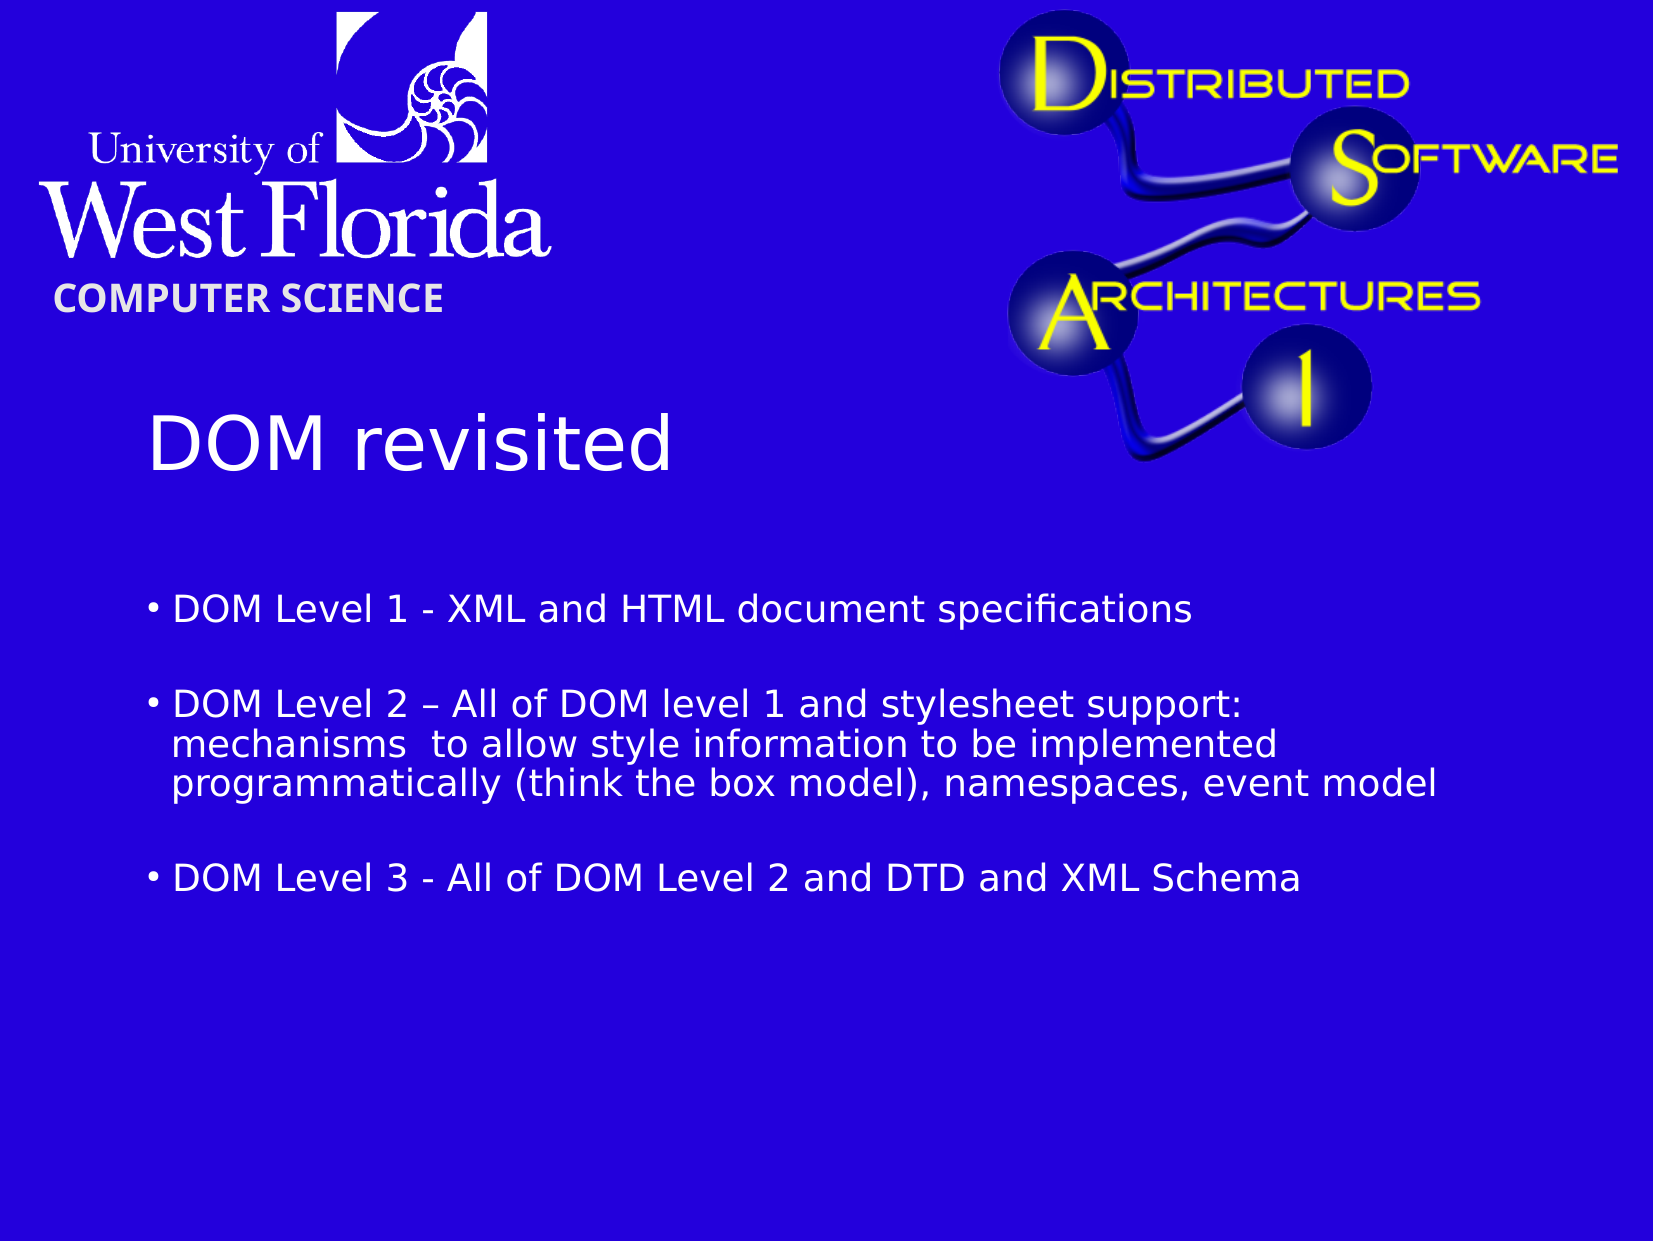

COMPUTER SCIENCE
DOM revisited
 DOM Level 1 - XML and HTML document specifications
 DOM Level 2 – All of DOM level 1 and stylesheet support:
 mechanisms to allow style information to be implemented
 programmatically (think the box model), namespaces, event model
 DOM Level 3 - All of DOM Level 2 and DTD and XML Schema